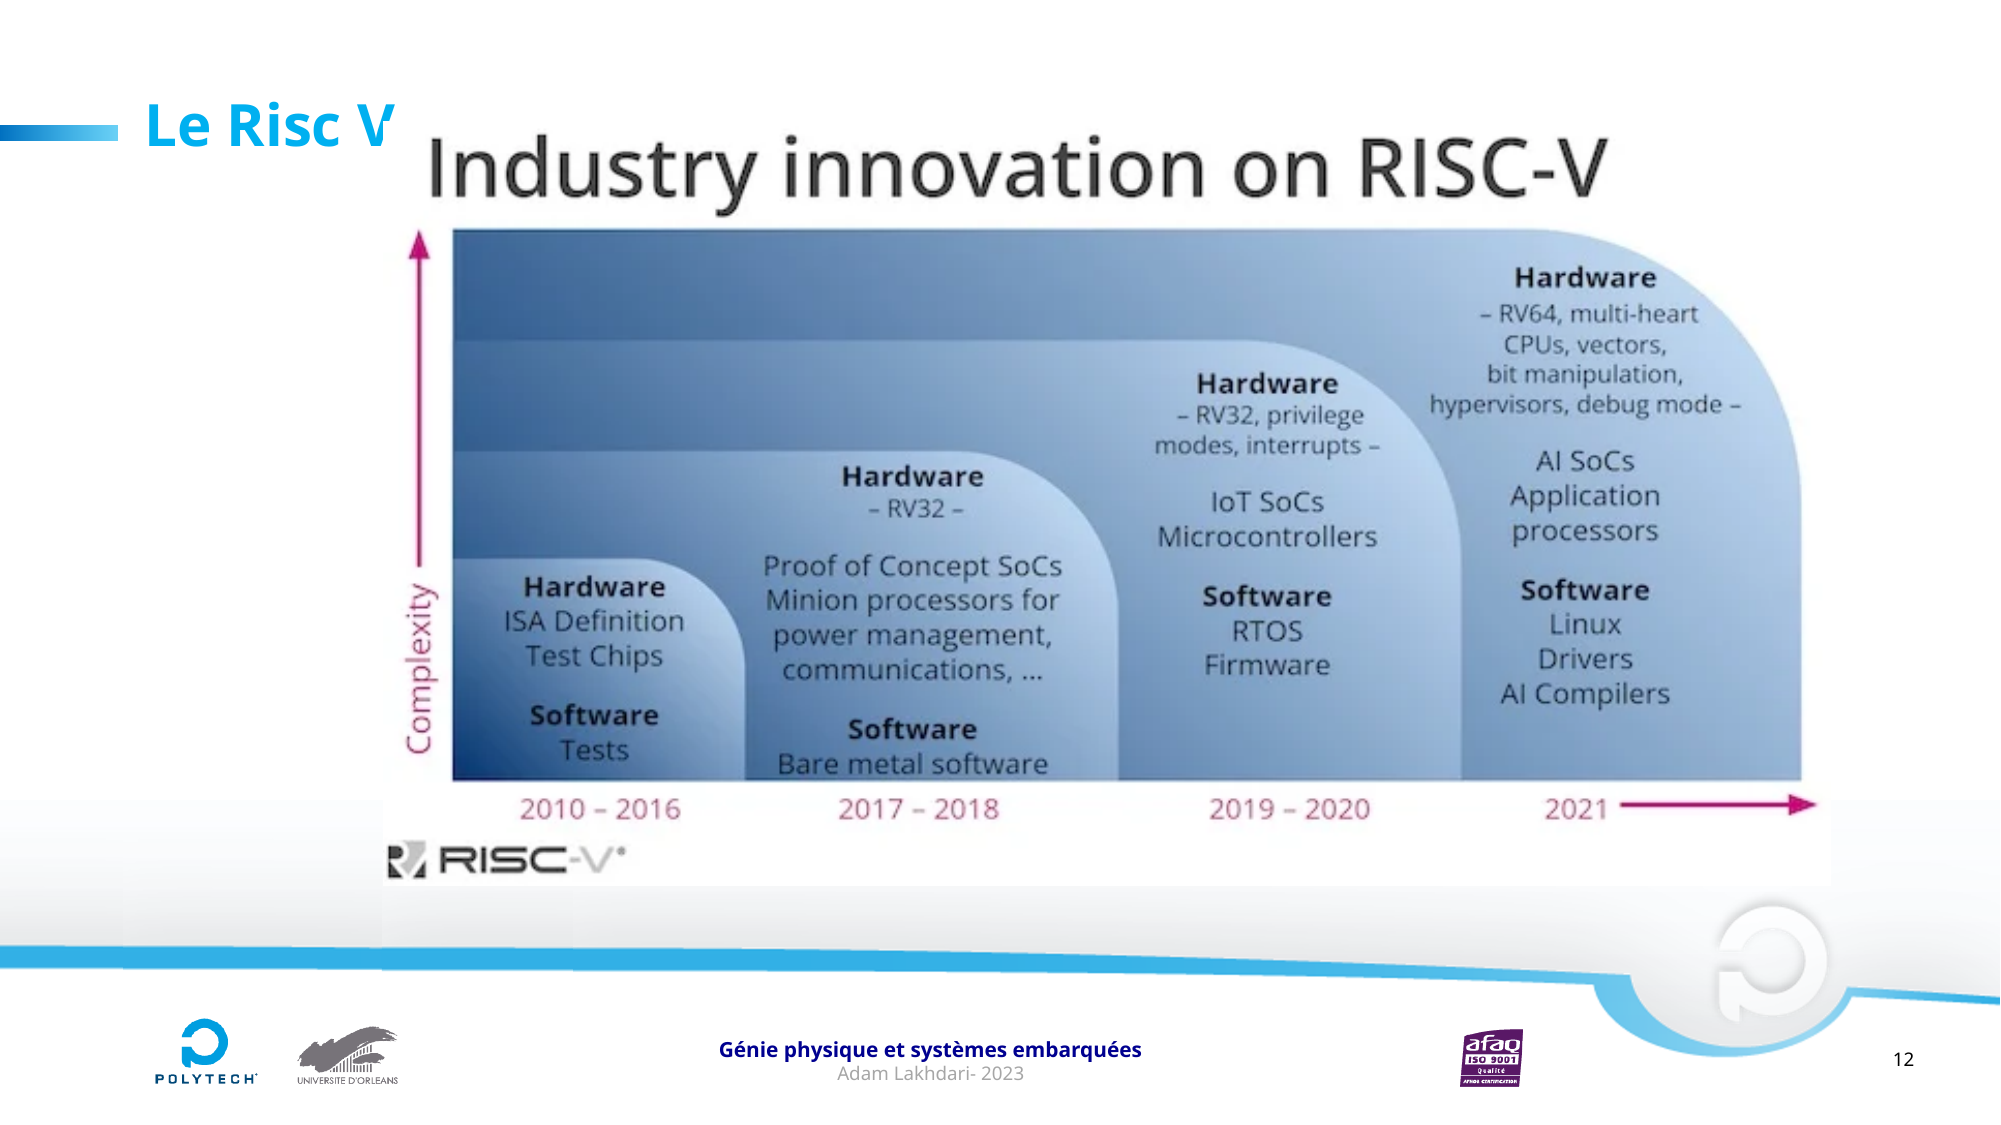

# Le Risc V
Génie physique et systèmes embarquées
Adam Lakhdari- 2023
12